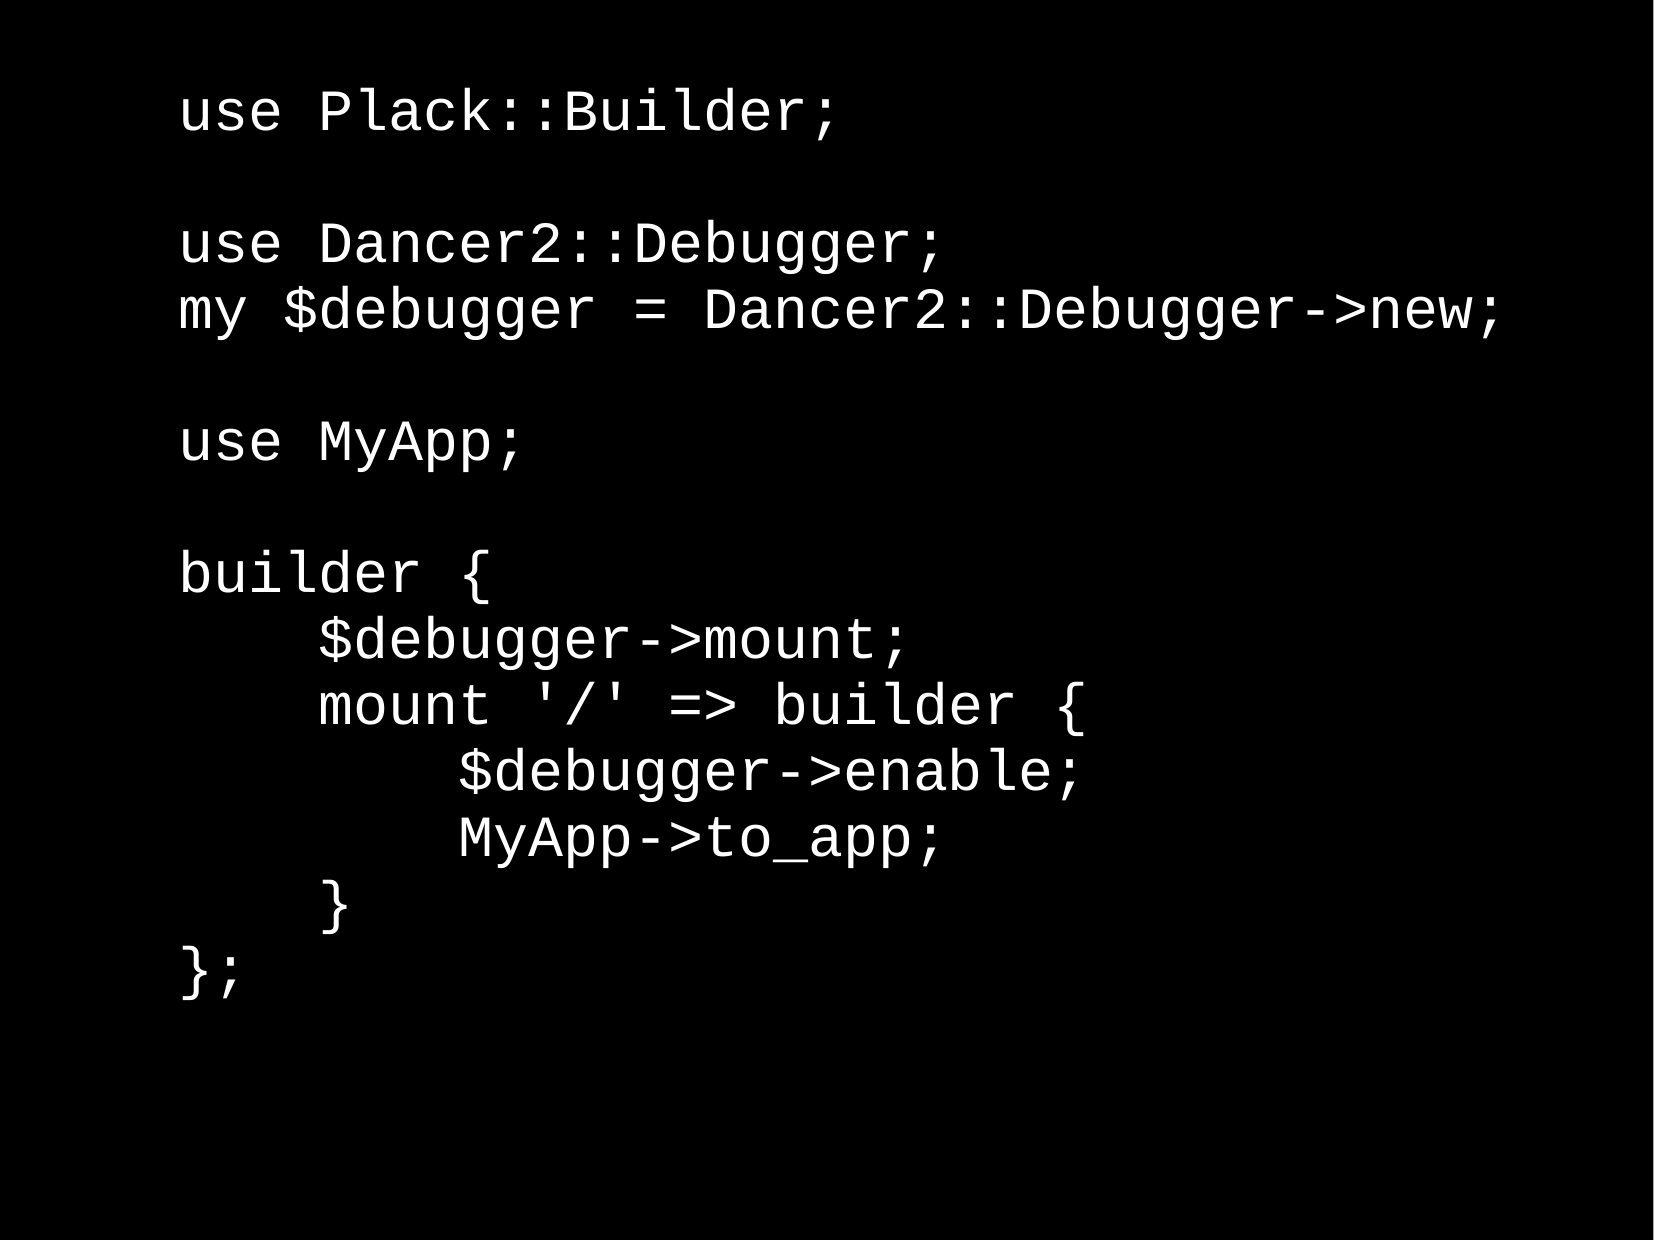

use Plack::Builder;
 use Dancer2::Debugger;
 my $debugger = Dancer2::Debugger->new;
 use MyApp;
 builder {
 $debugger->mount;
 mount '/' => builder {
 $debugger->enable;
 MyApp->to_app;
 }
 };